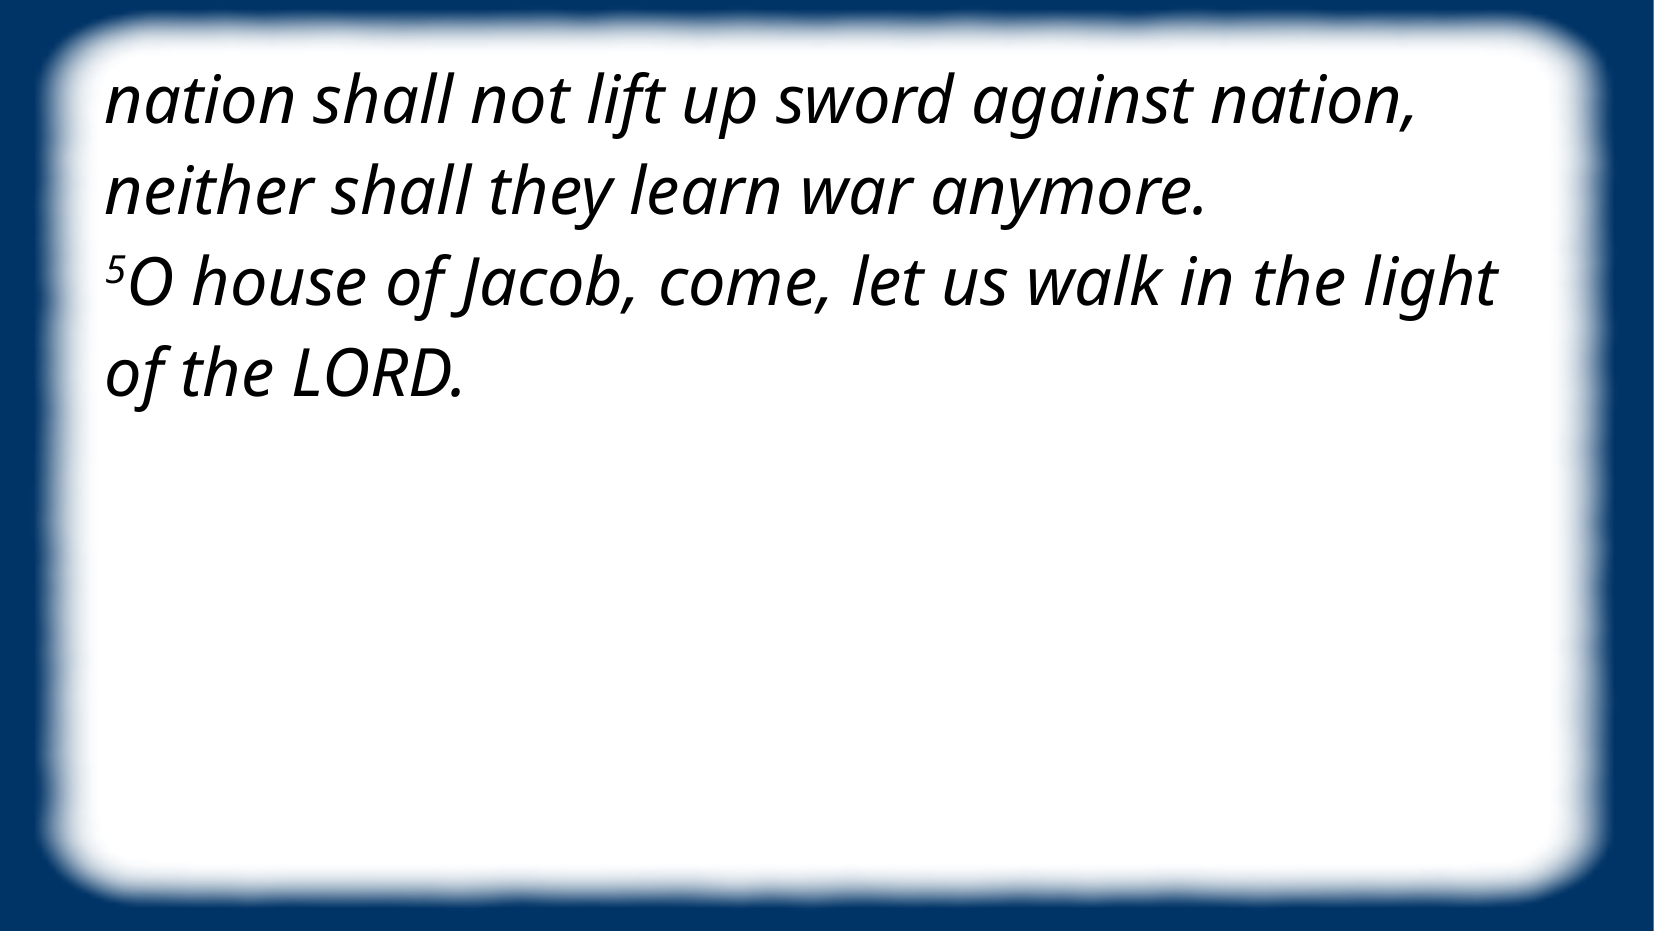

nation shall not lift up sword against nation, neither shall they learn war anymore.
5O house of Jacob, come, let us walk in the light of the LORD.